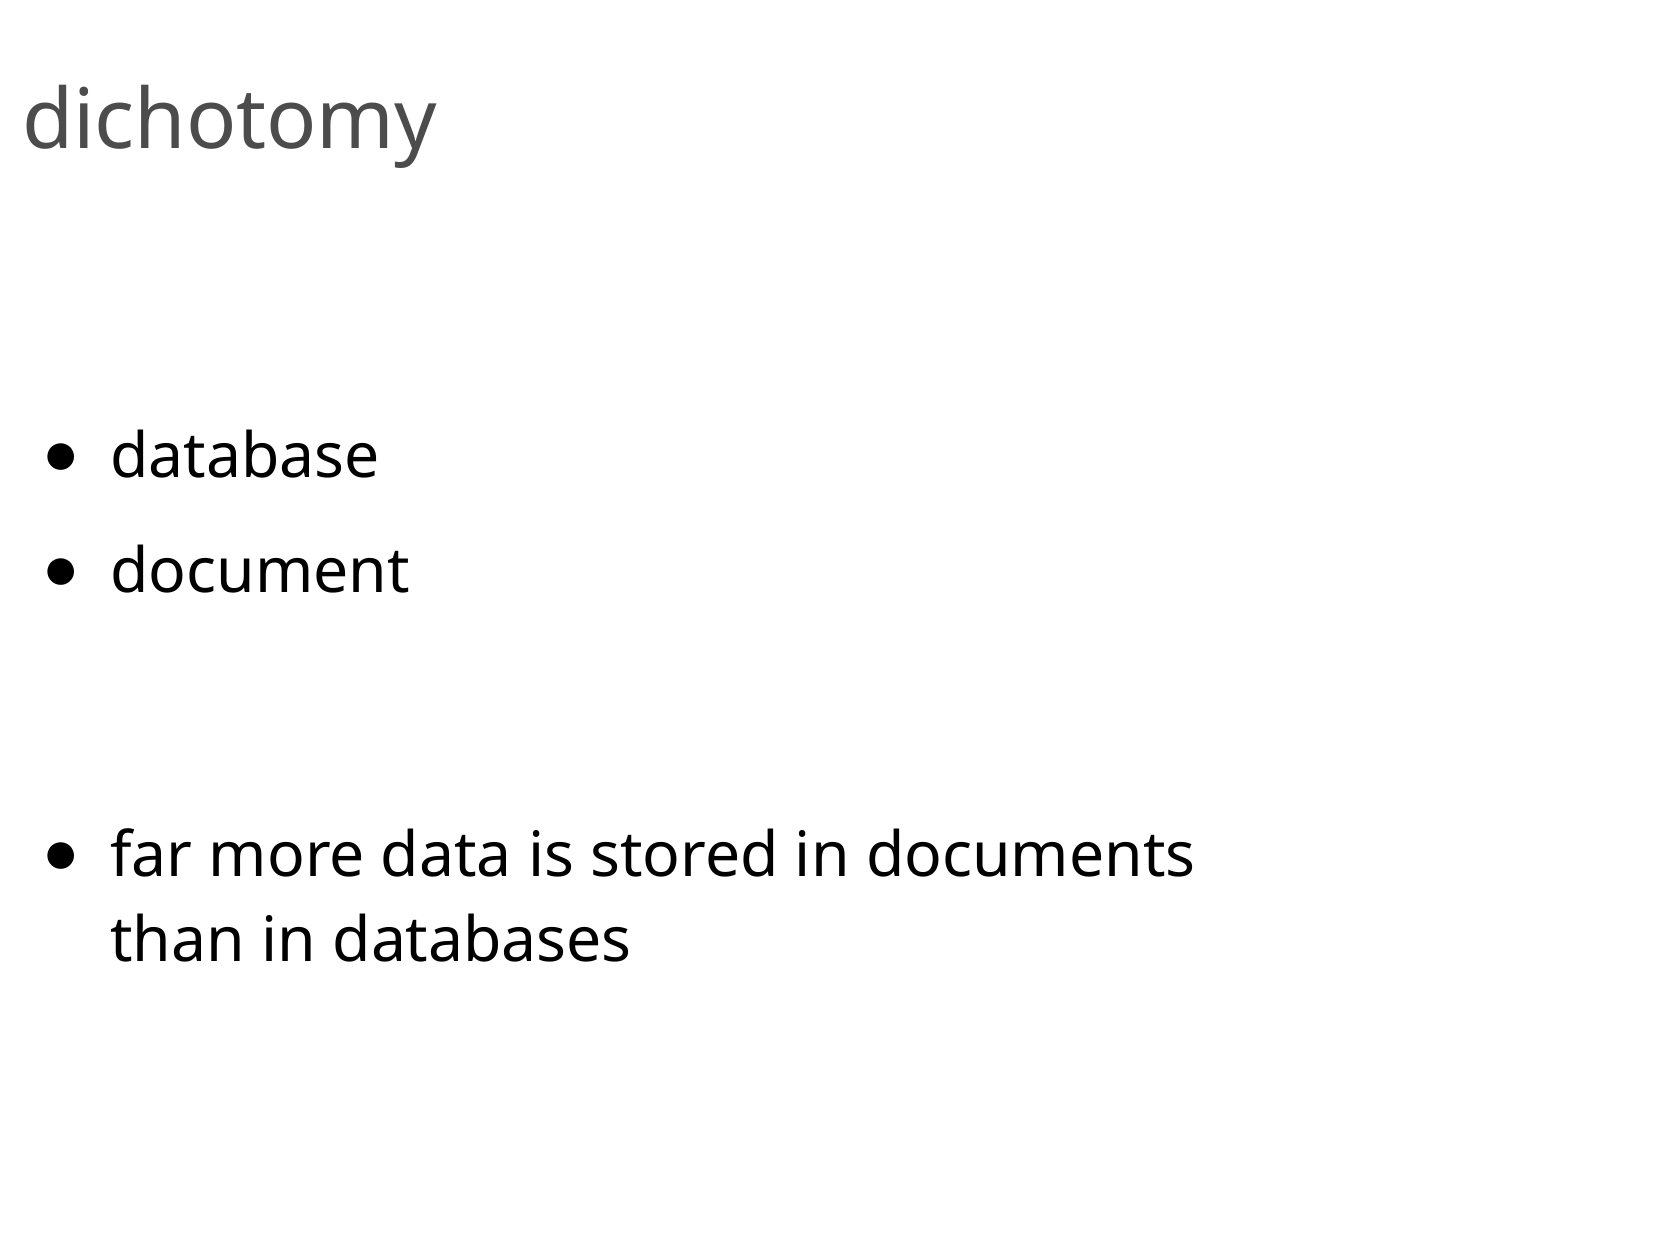

# dichotomy
database
document
far more data is stored in documents
than in databases